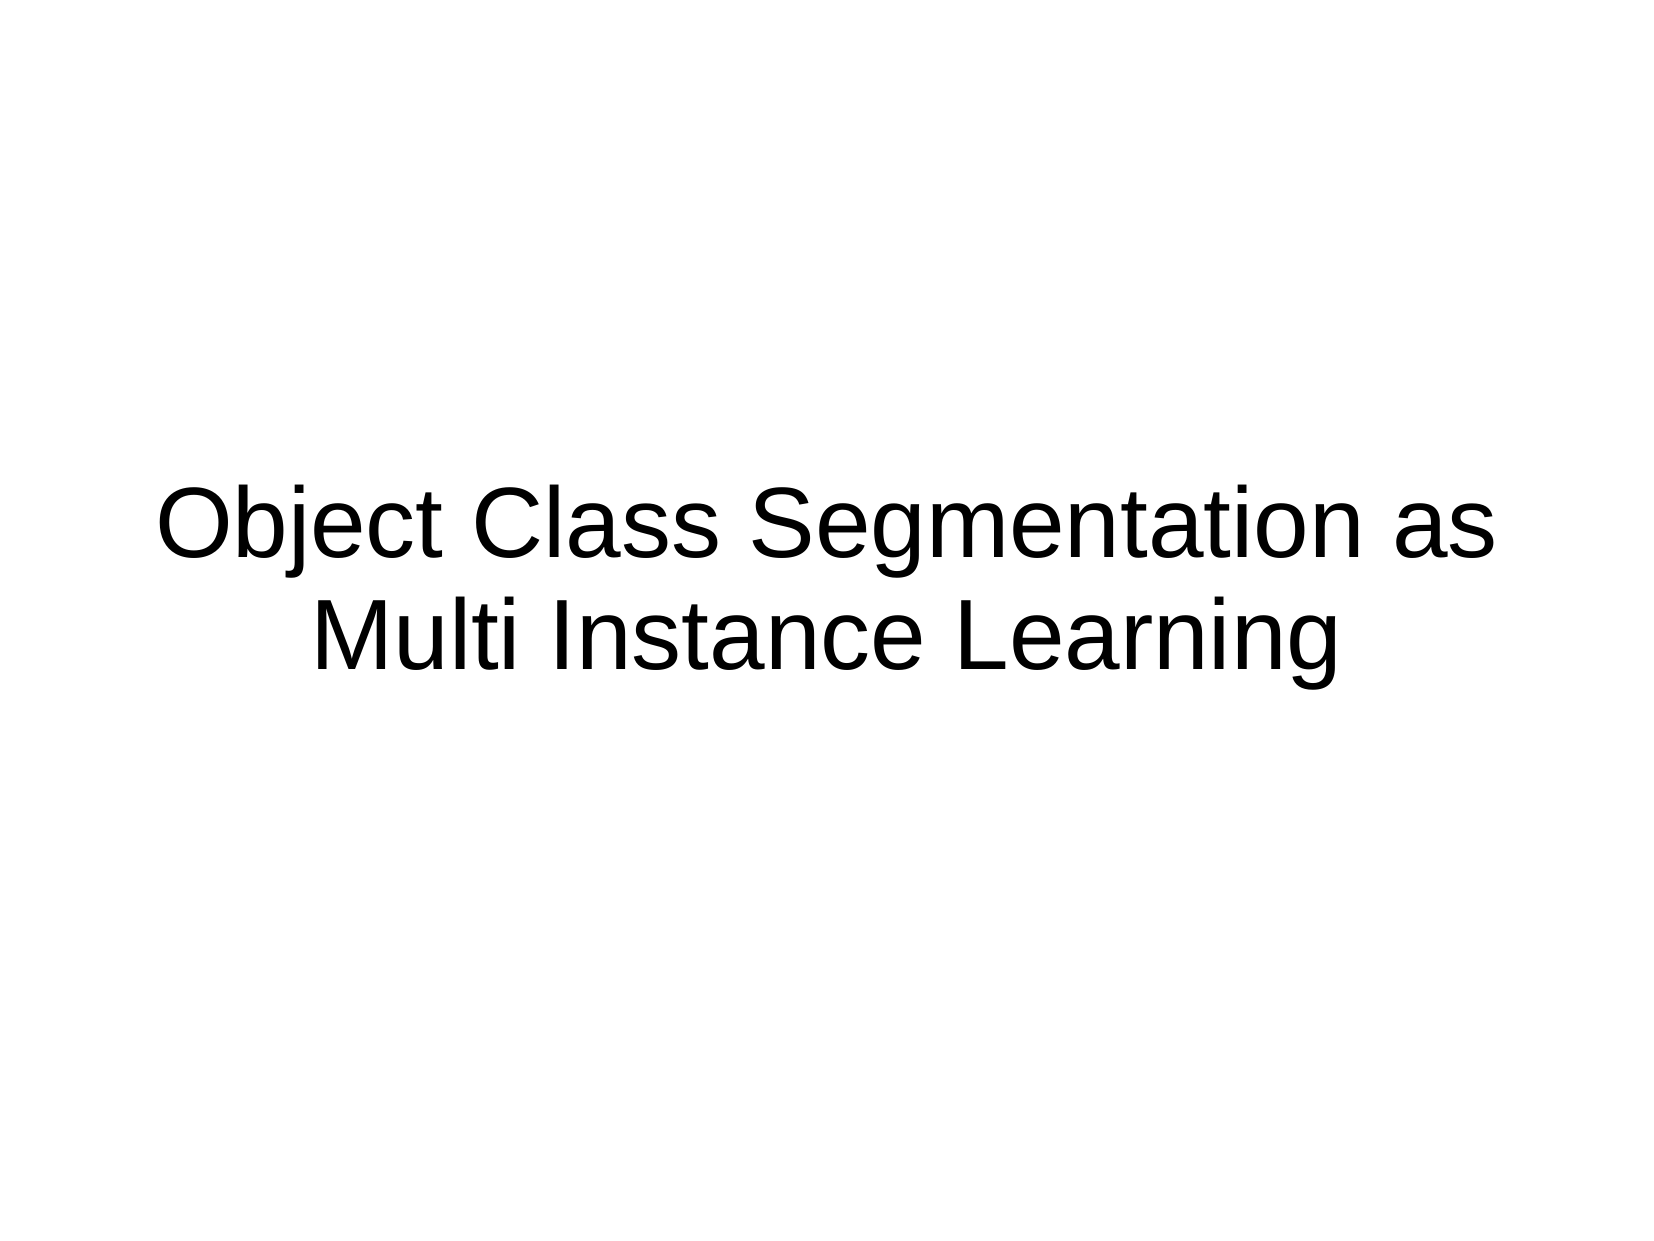

# Object Class Segmentation as Multi Instance Learning
Andreas Mueller, Sven Behnke University of Bonn
30